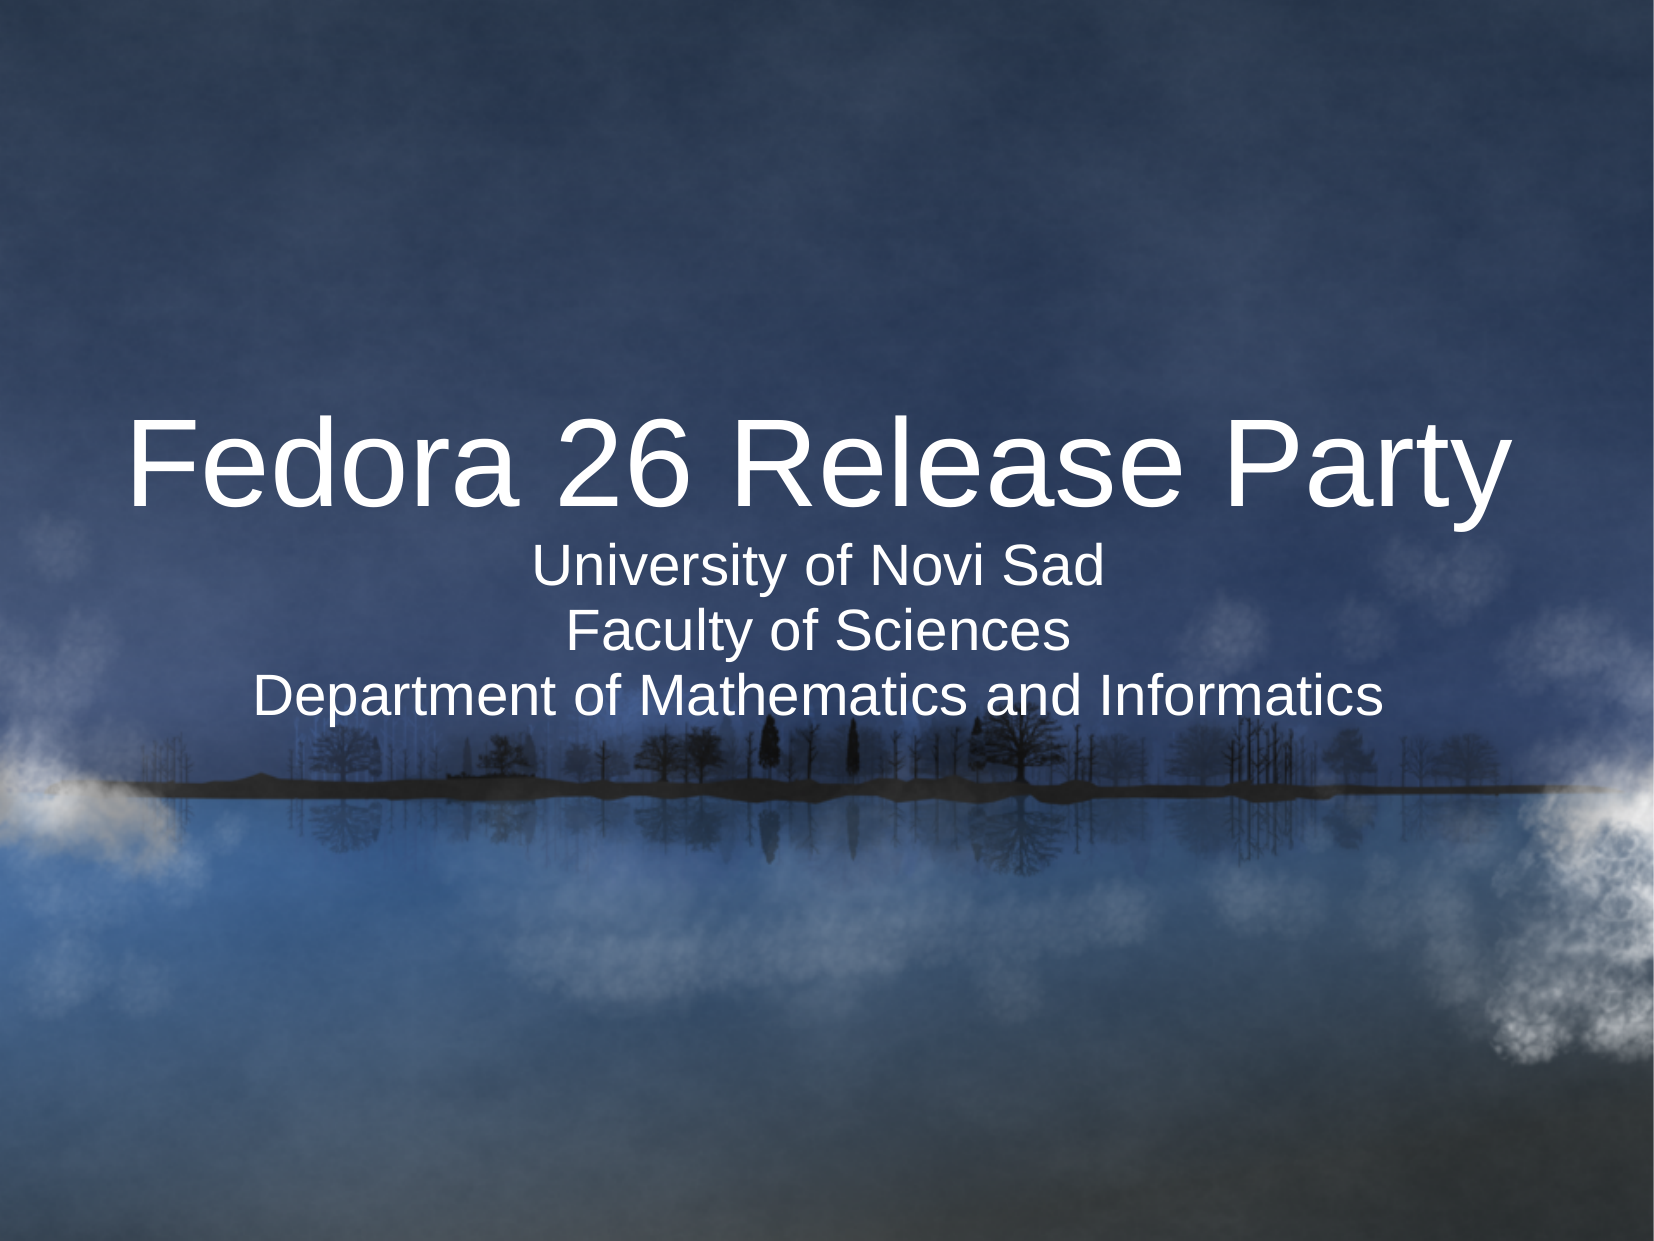

# Fedora 26 Release Party University of Novi Sad Faculty of Sciences Department of Mathematics and Informatics